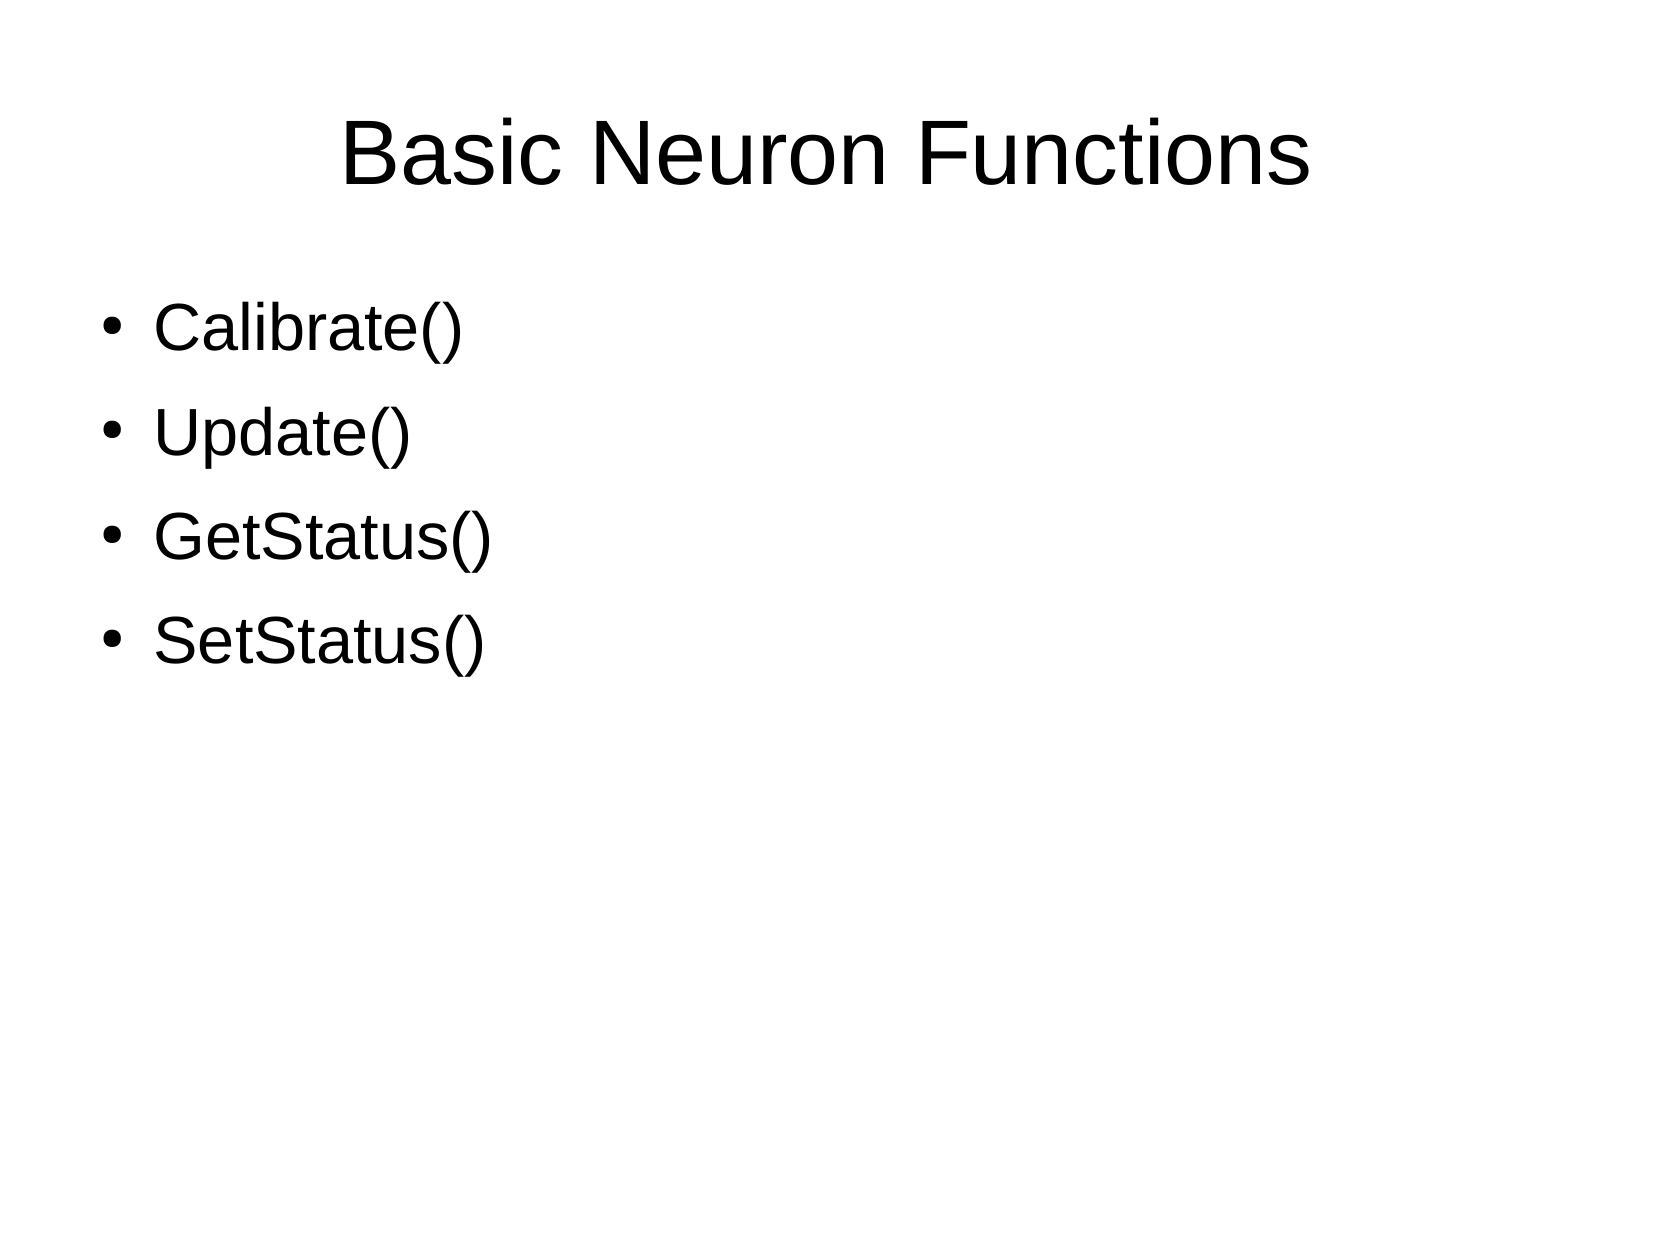

# Basic Neuron Functions
Calibrate()
Update()
GetStatus()
SetStatus()